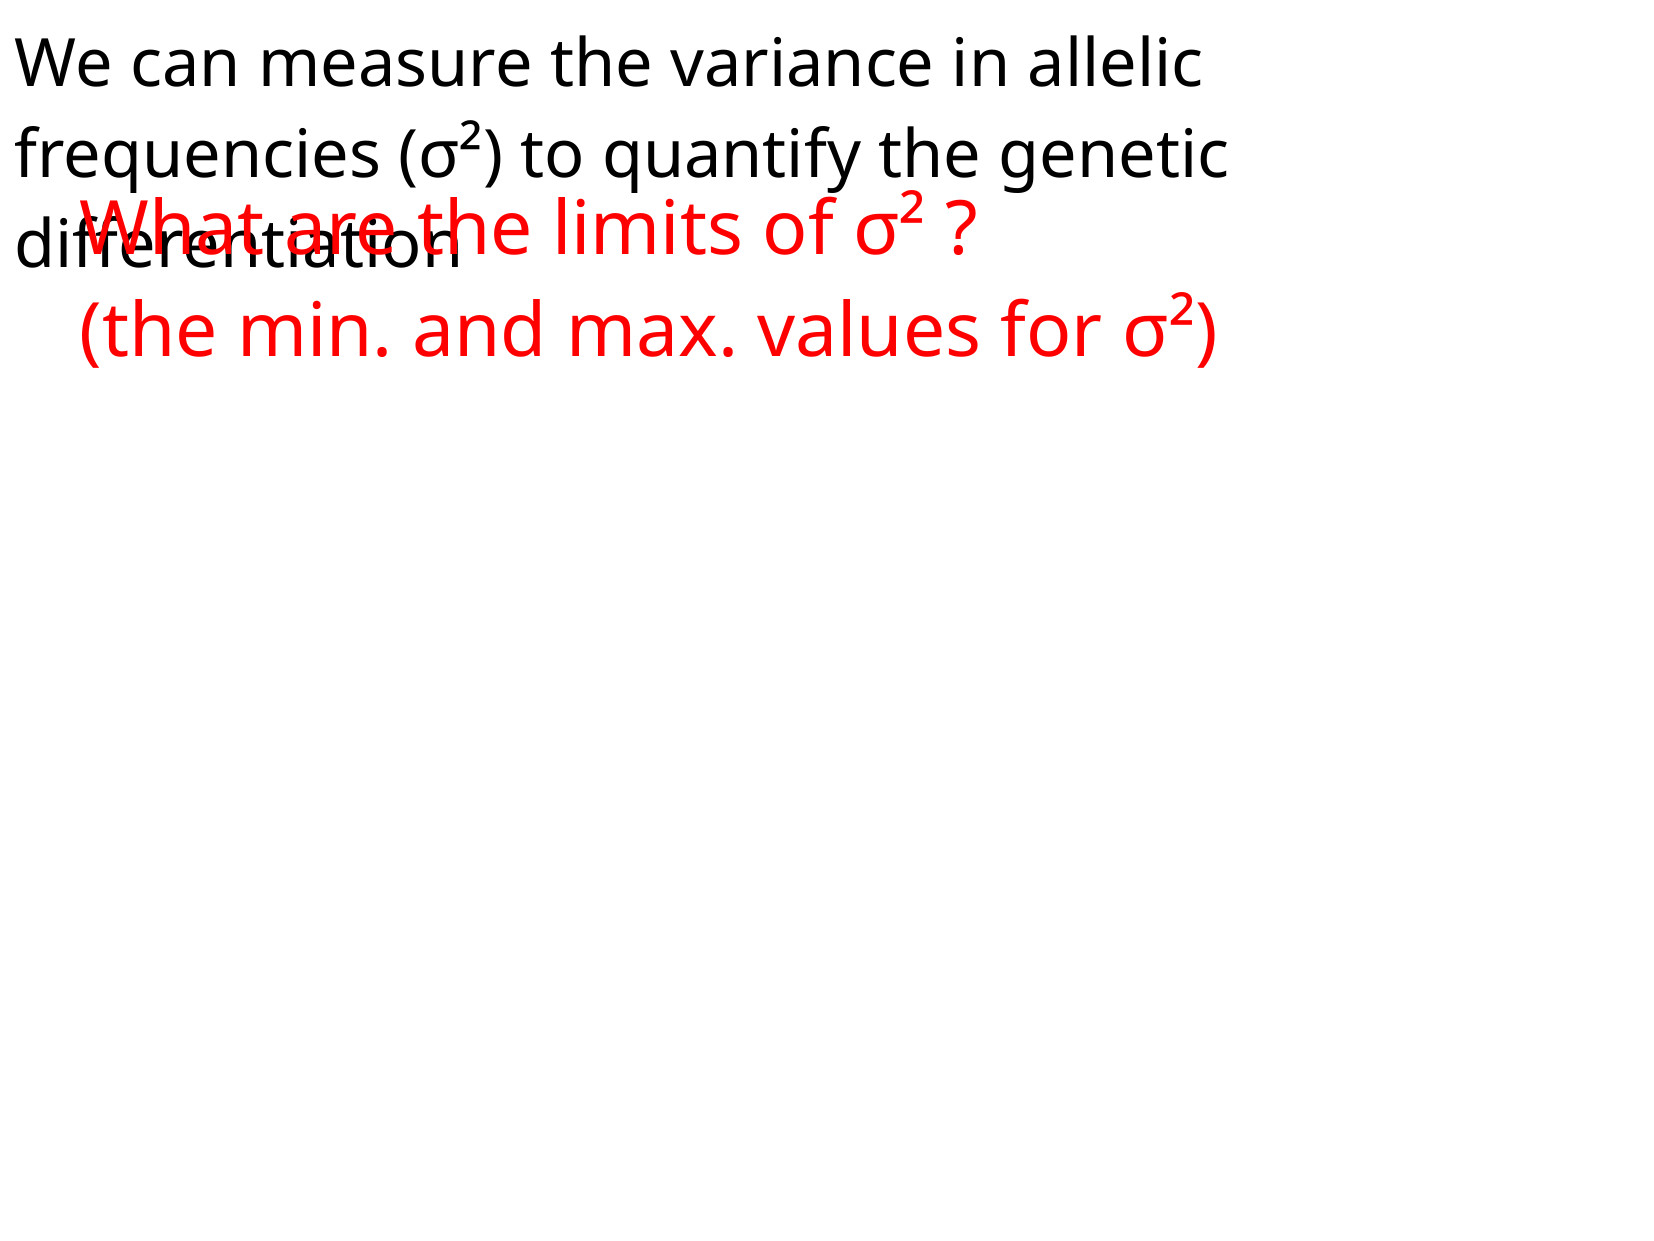

We can measure the variance in allelic frequencies (σ²) to quantify the genetic differentiation
What are the limits of σ² ?
(the min. and max. values for σ²)